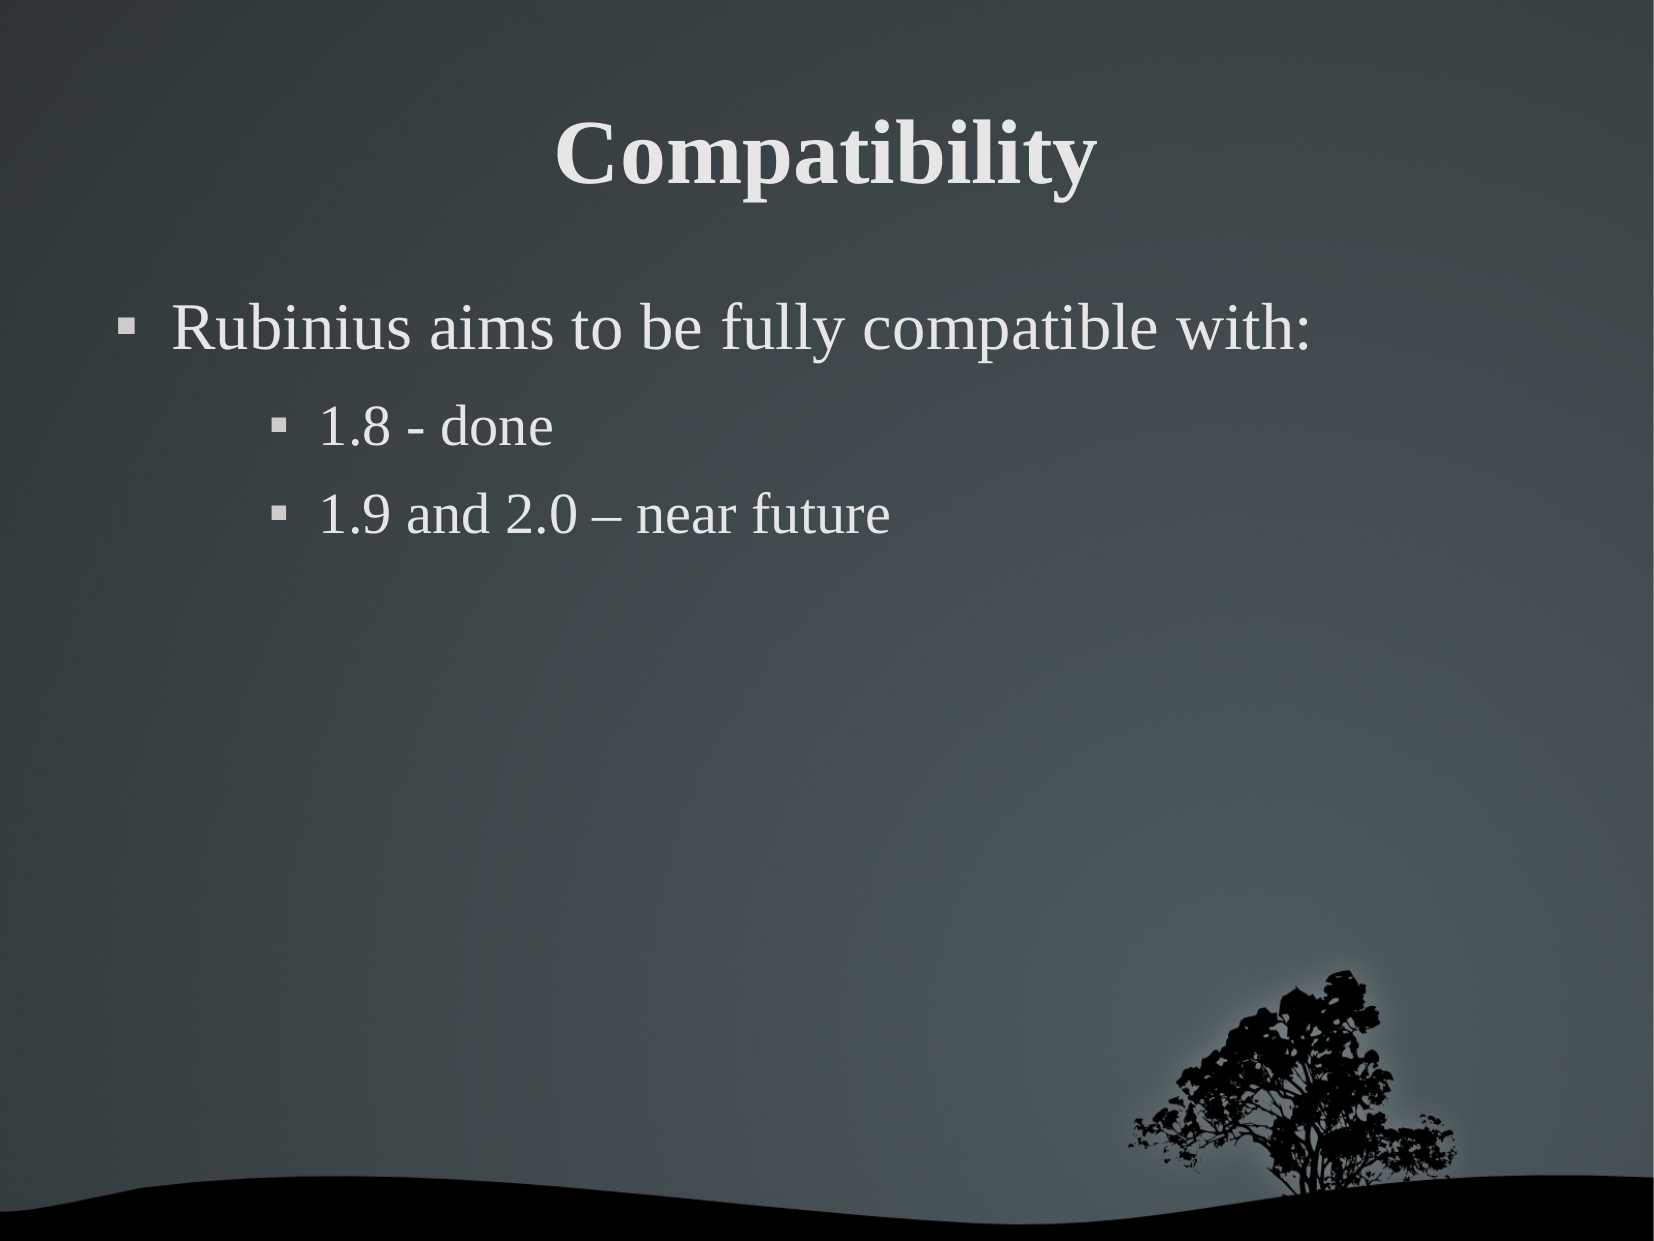

# Compatibility
Rubinius aims to be fully compatible with:
1.8 - done
1.9 and 2.0 – near future